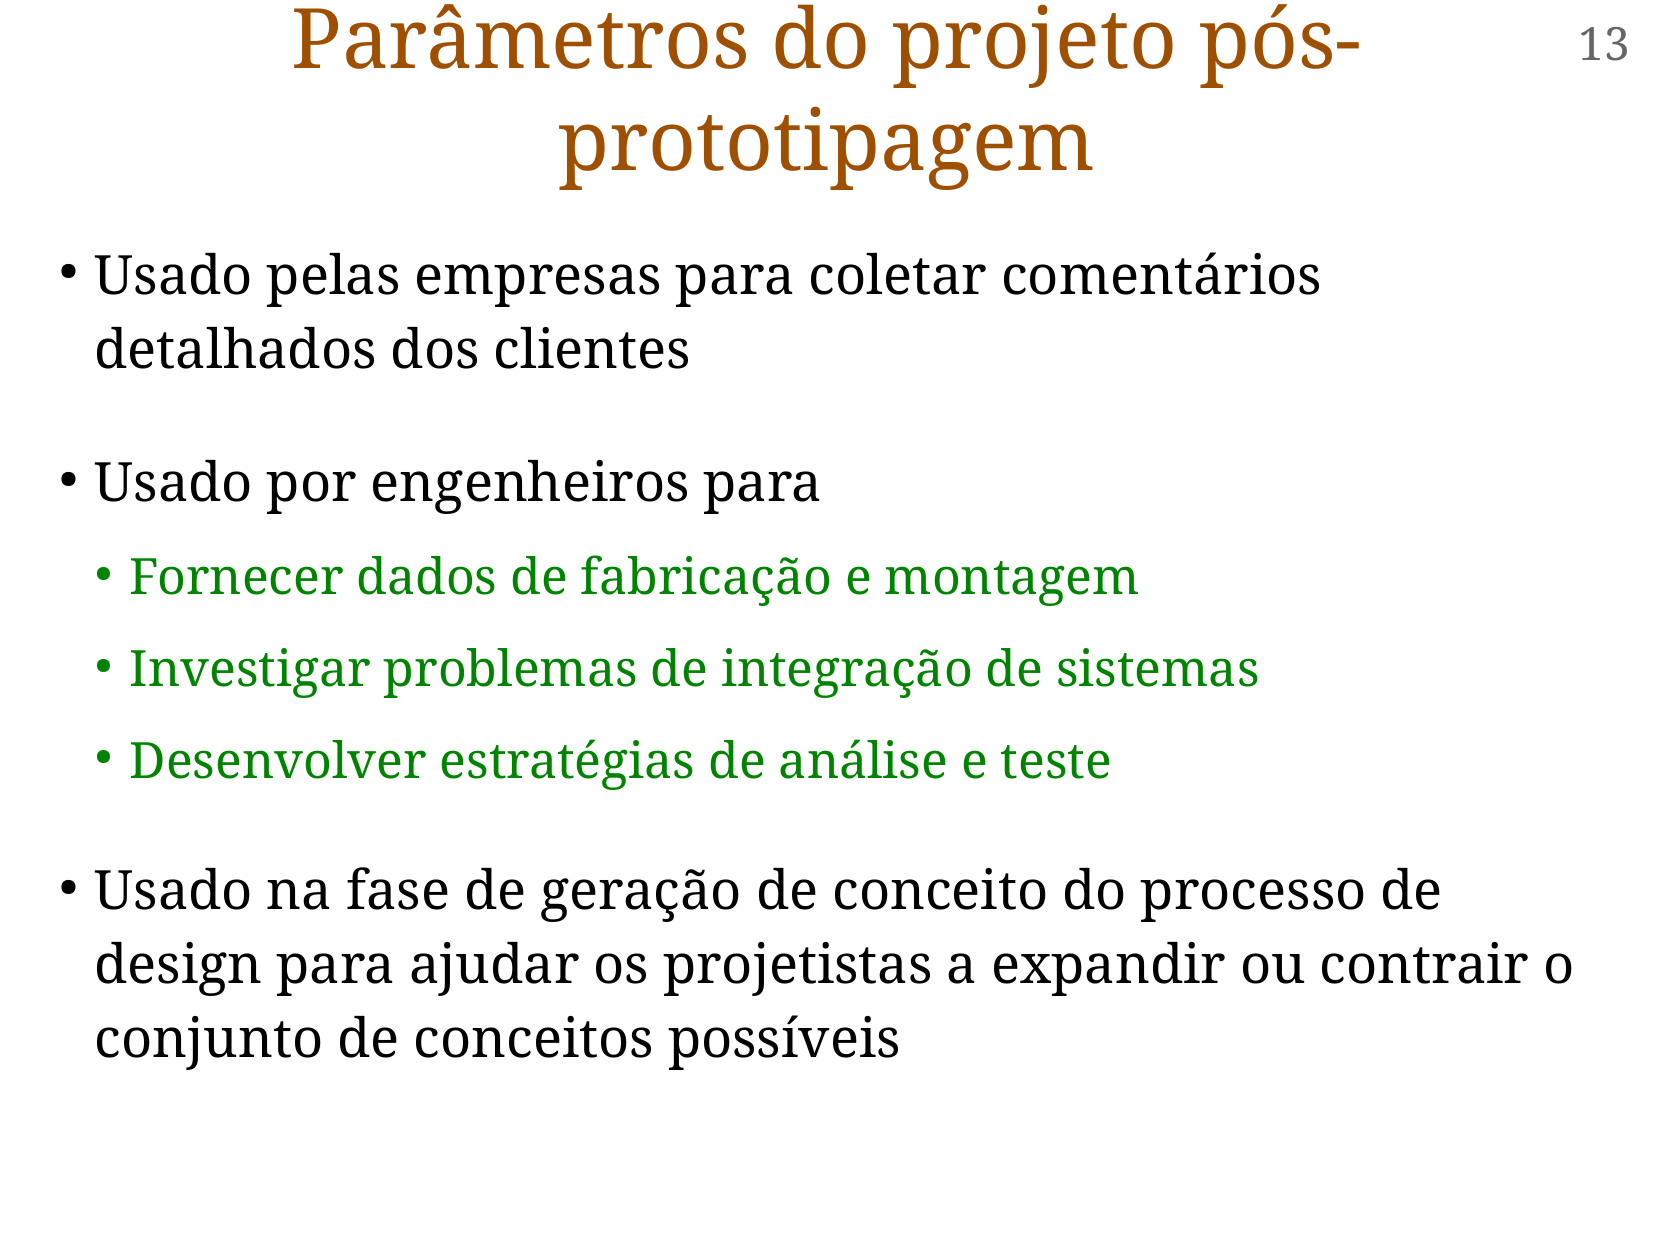

# Parâmetros do projeto pós-prototipagem
13
Usado pelas empresas para coletar comentários detalhados dos clientes
Usado por engenheiros para
Fornecer dados de fabricação e montagem
Investigar problemas de integração de sistemas
Desenvolver estratégias de análise e teste
Usado na fase de geração de conceito do processo de design para ajudar os projetistas a expandir ou contrair o conjunto de conceitos possíveis